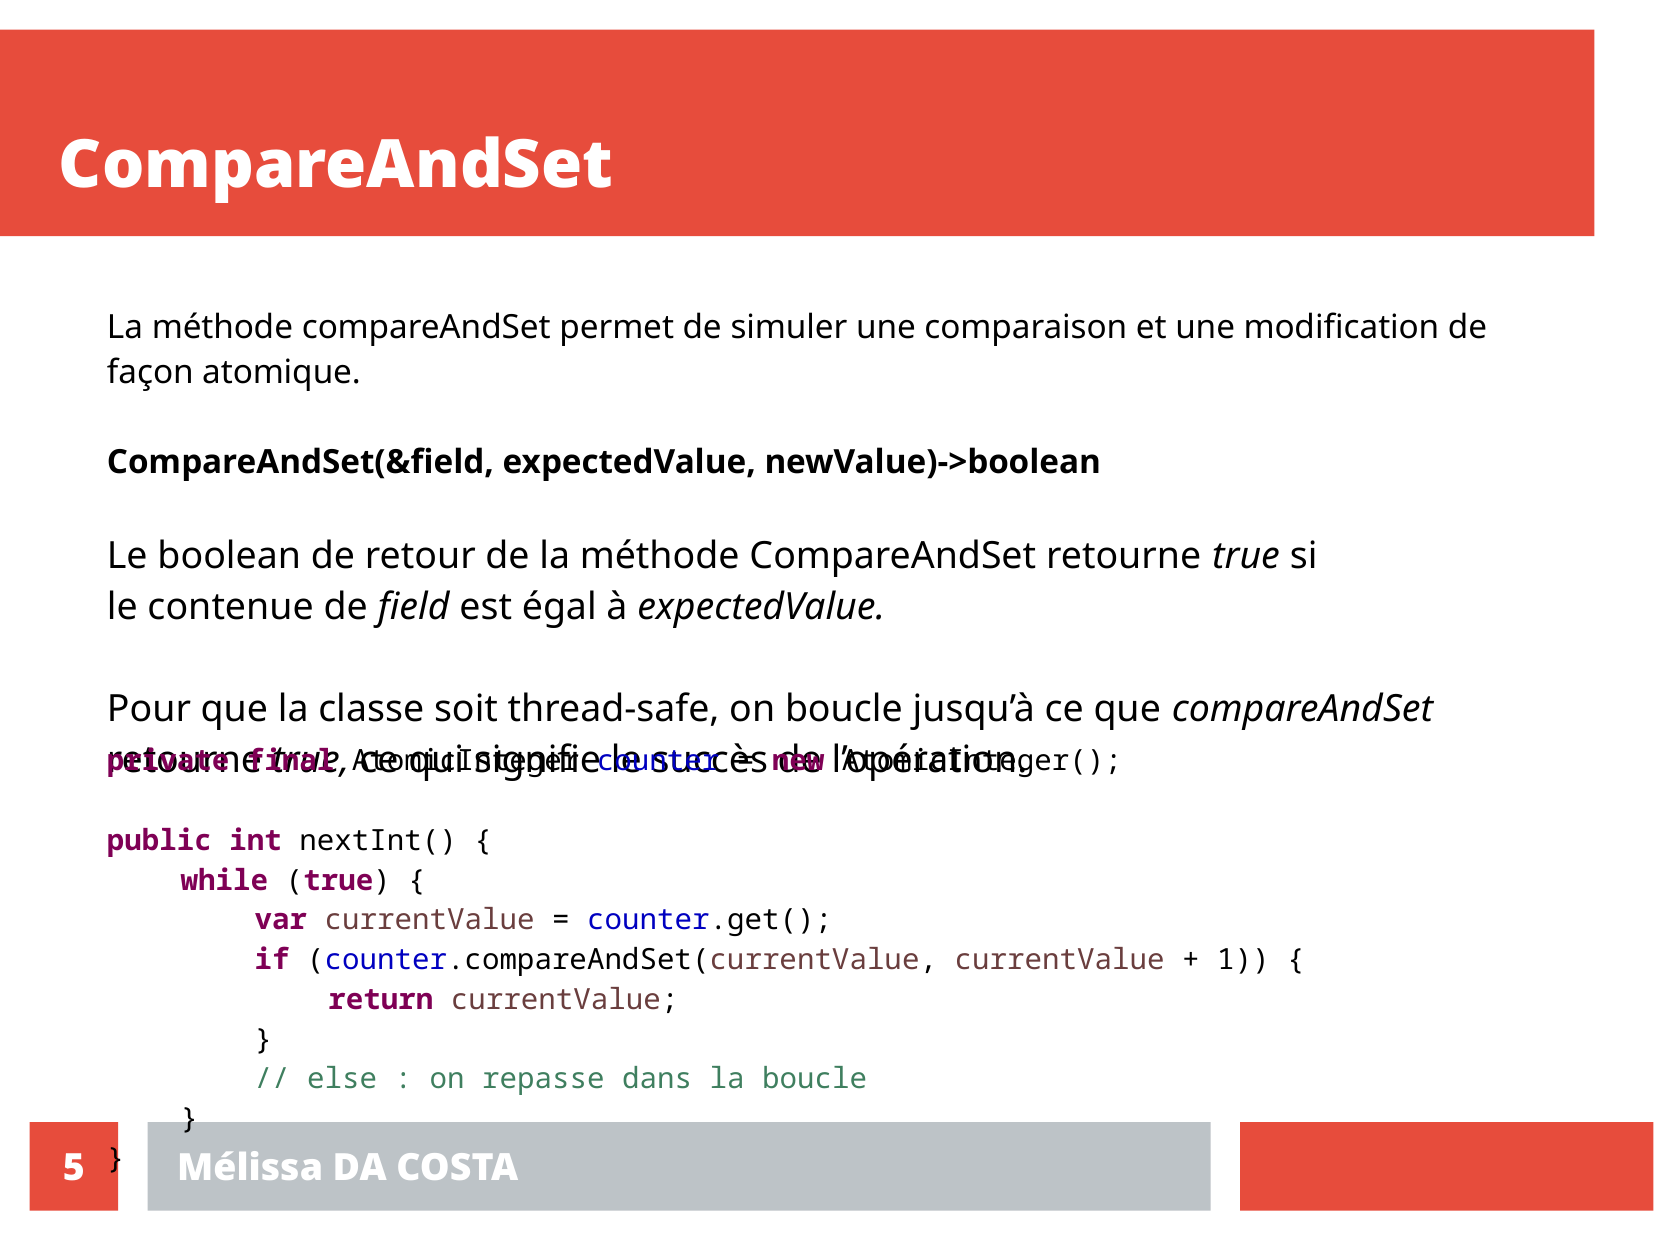

# CompareAndSet
La méthode compareAndSet permet de simuler une comparaison et une modification de façon atomique.
CompareAndSet(&field, expectedValue, newValue)->boolean
Le boolean de retour de la méthode CompareAndSet retourne true si
le contenue de field est égal à expectedValue.
Pour que la classe soit thread-safe, on boucle jusqu’à ce que compareAndSet retourne true, ce qui signifie le succès de l’opération.
private final AtomicInteger counter = new AtomicInteger();
public int nextInt() {
	while (true) {
		var currentValue = counter.get();
		if (counter.compareAndSet(currentValue, currentValue + 1)) {
			return currentValue;
		}
		// else : on repasse dans la boucle
	}
}
5
Mélissa DA COSTA